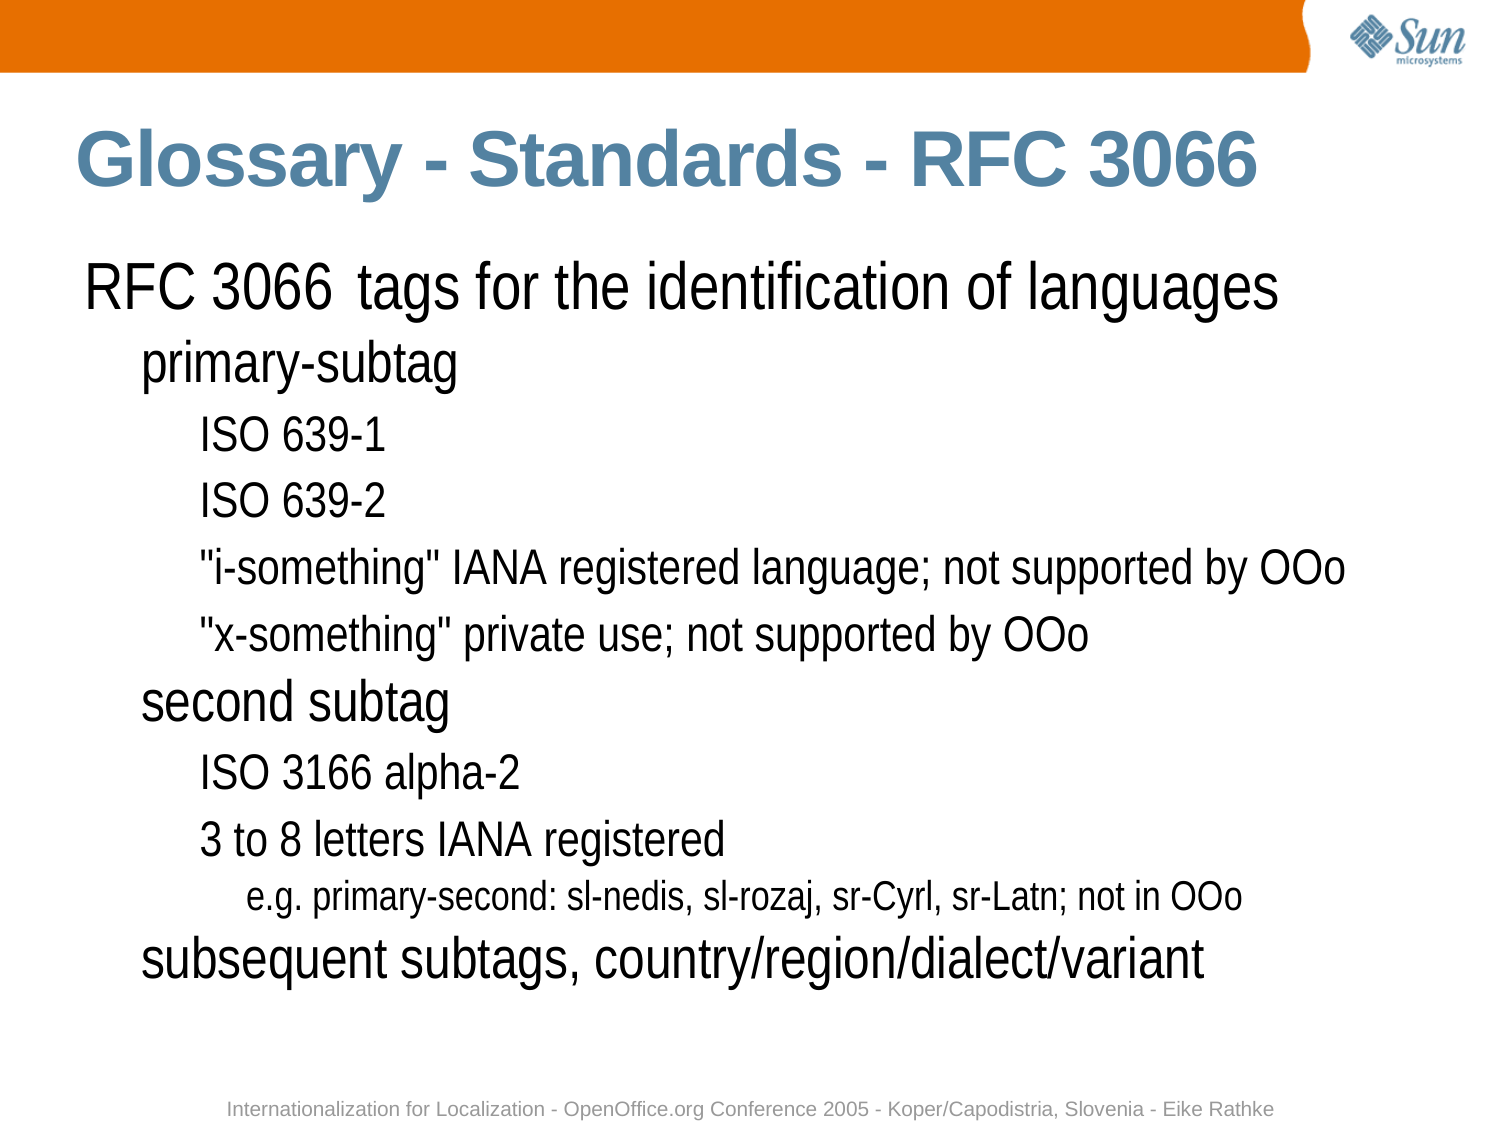

# Glossary - Standards - RFC 3066
RFC 3066	tags for the identification of languages
primary-subtag
ISO 639-1
ISO 639-2
"i-something" IANA registered language; not supported by OOo
"x-something" private use; not supported by OOo
second subtag
ISO 3166 alpha-2
3 to 8 letters IANA registered
e.g. primary-second: sl-nedis, sl-rozaj, sr-Cyrl, sr-Latn; not in OOo
subsequent subtags, country/region/dialect/variant